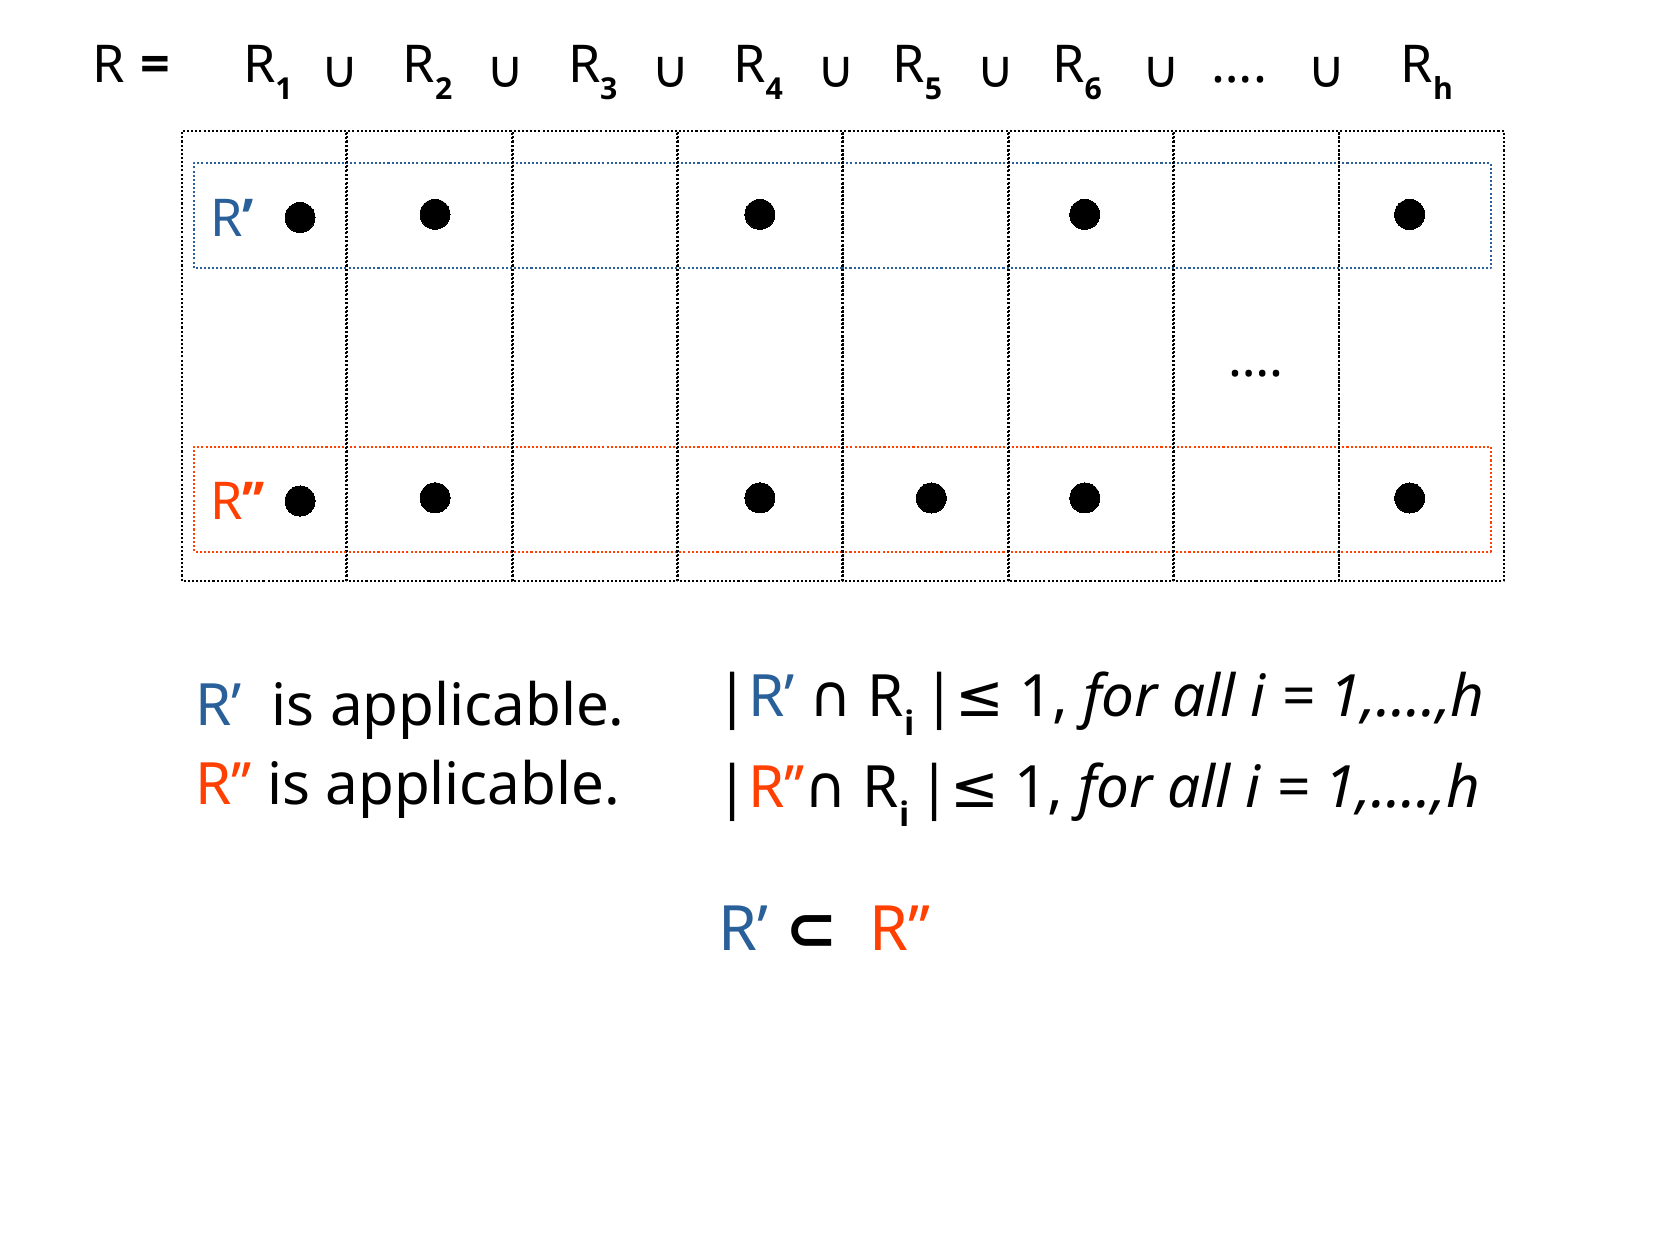

R =
R1
R3
R5
….
R2
R4
R6
Rh
∪
∪
∪
∪
∪
∪
∪
….
R’
R’’
|R’ ∩ Ri |≤ 1, for all i = 1,….,h
|R’’∩ Ri |≤ 1, for all i = 1,….,h
R’ is applicable.
R’’ is applicable.
R’ ⊂ R’’